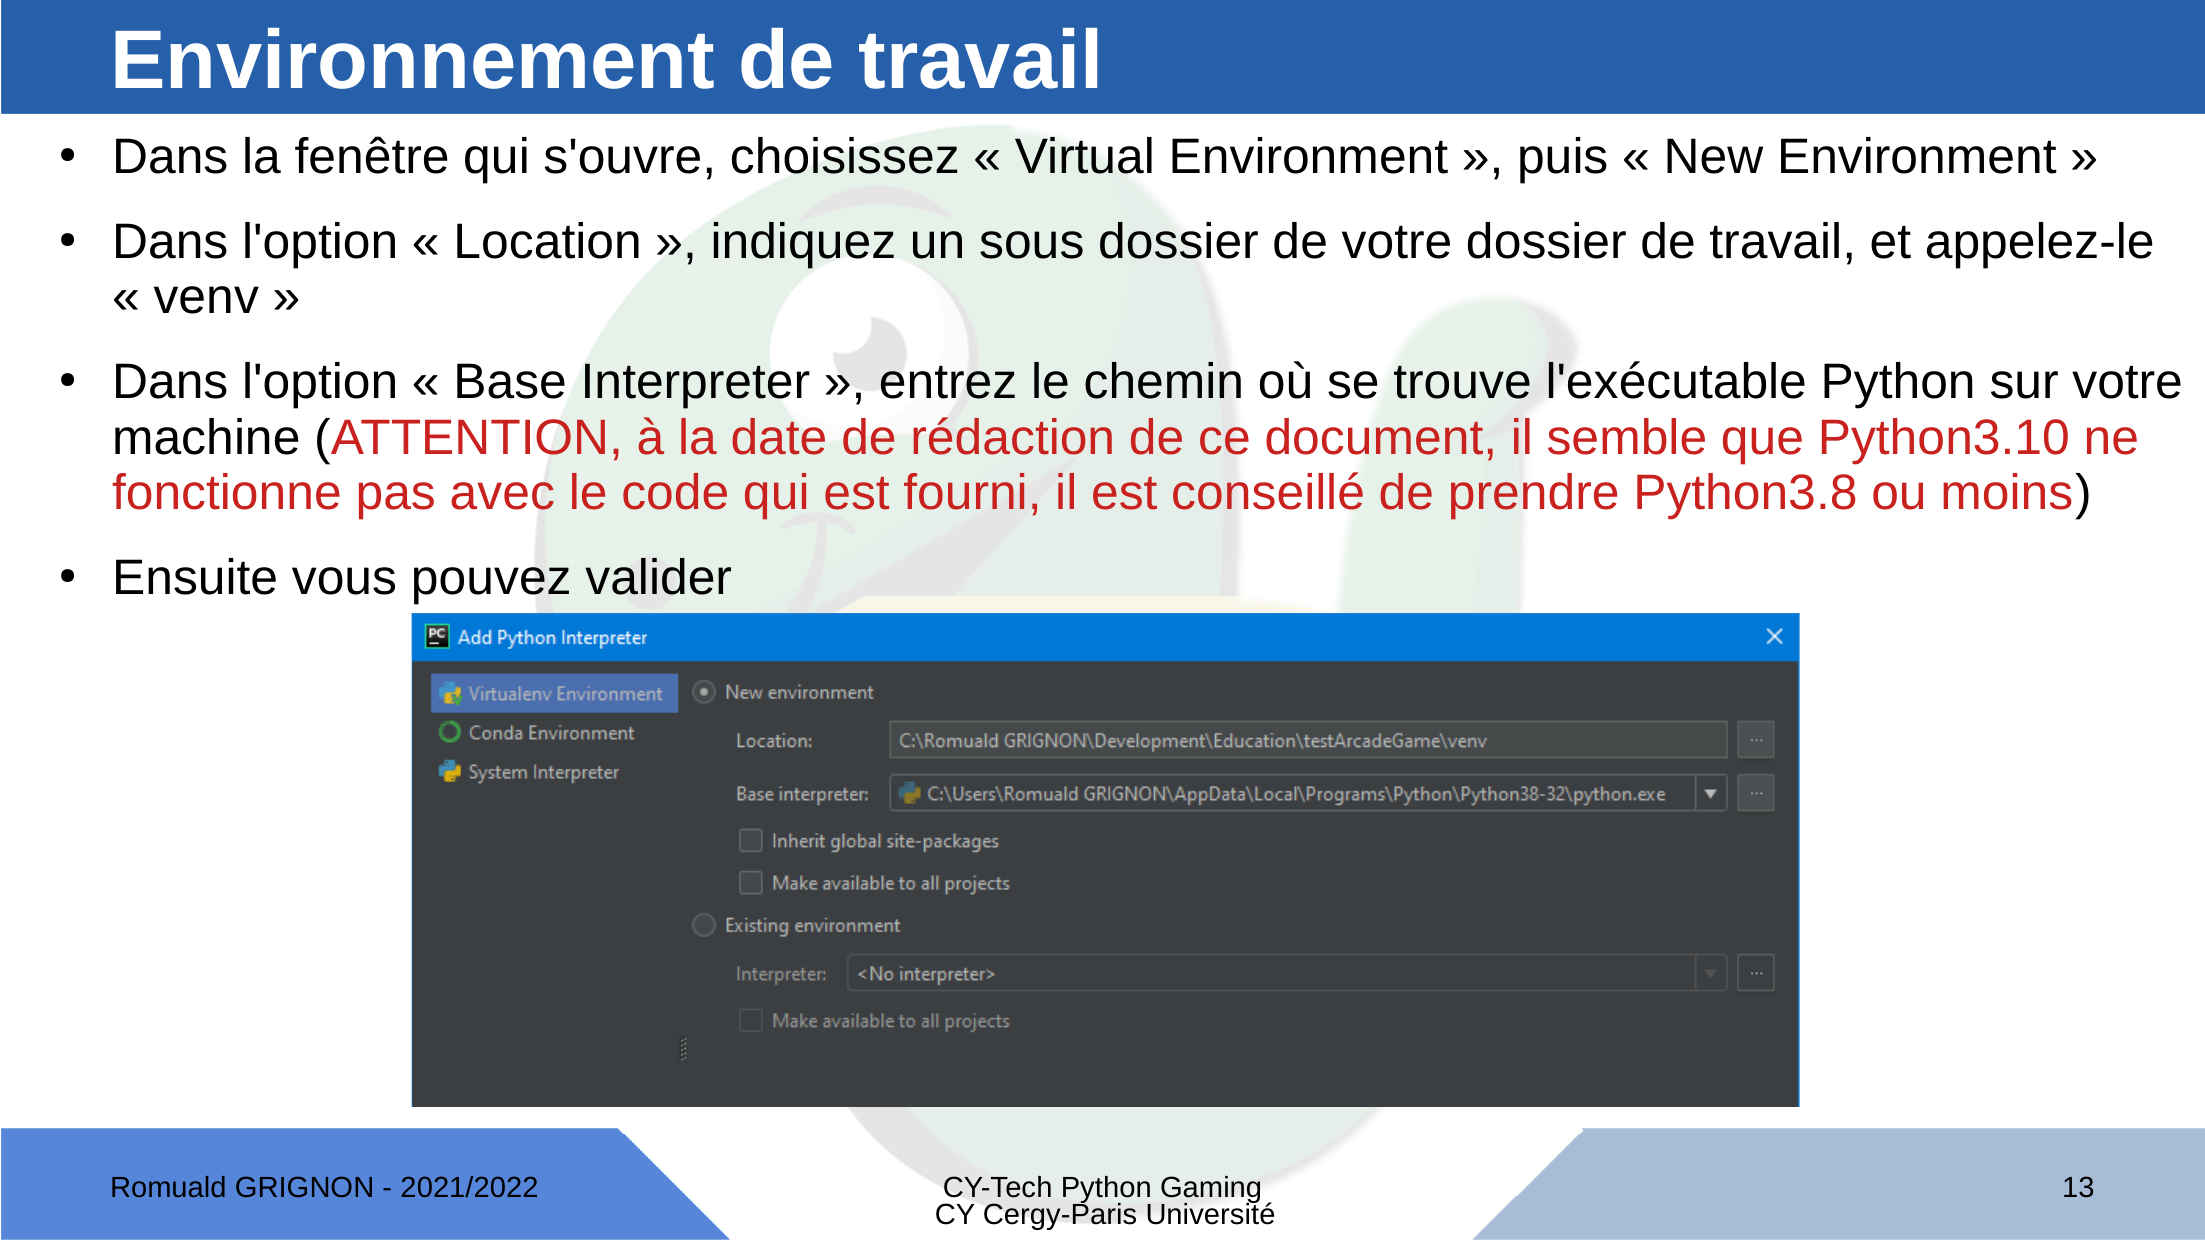

# Environnement de travail
Dans la fenêtre qui s'ouvre, choisissez « Virtual Environment », puis « New Environment »
Dans l'option « Location », indiquez un sous dossier de votre dossier de travail, et appelez-le « venv »
Dans l'option « Base Interpreter », entrez le chemin où se trouve l'exécutable Python sur votre machine (ATTENTION, à la date de rédaction de ce document, il semble que Python3.10 ne fonctionne pas avec le code qui est fourni, il est conseillé de prendre Python3.8 ou moins)
Ensuite vous pouvez valider
Romuald GRIGNON - 2021/2022
 CY-Tech Python Gaming CY Cergy-Paris Université
13